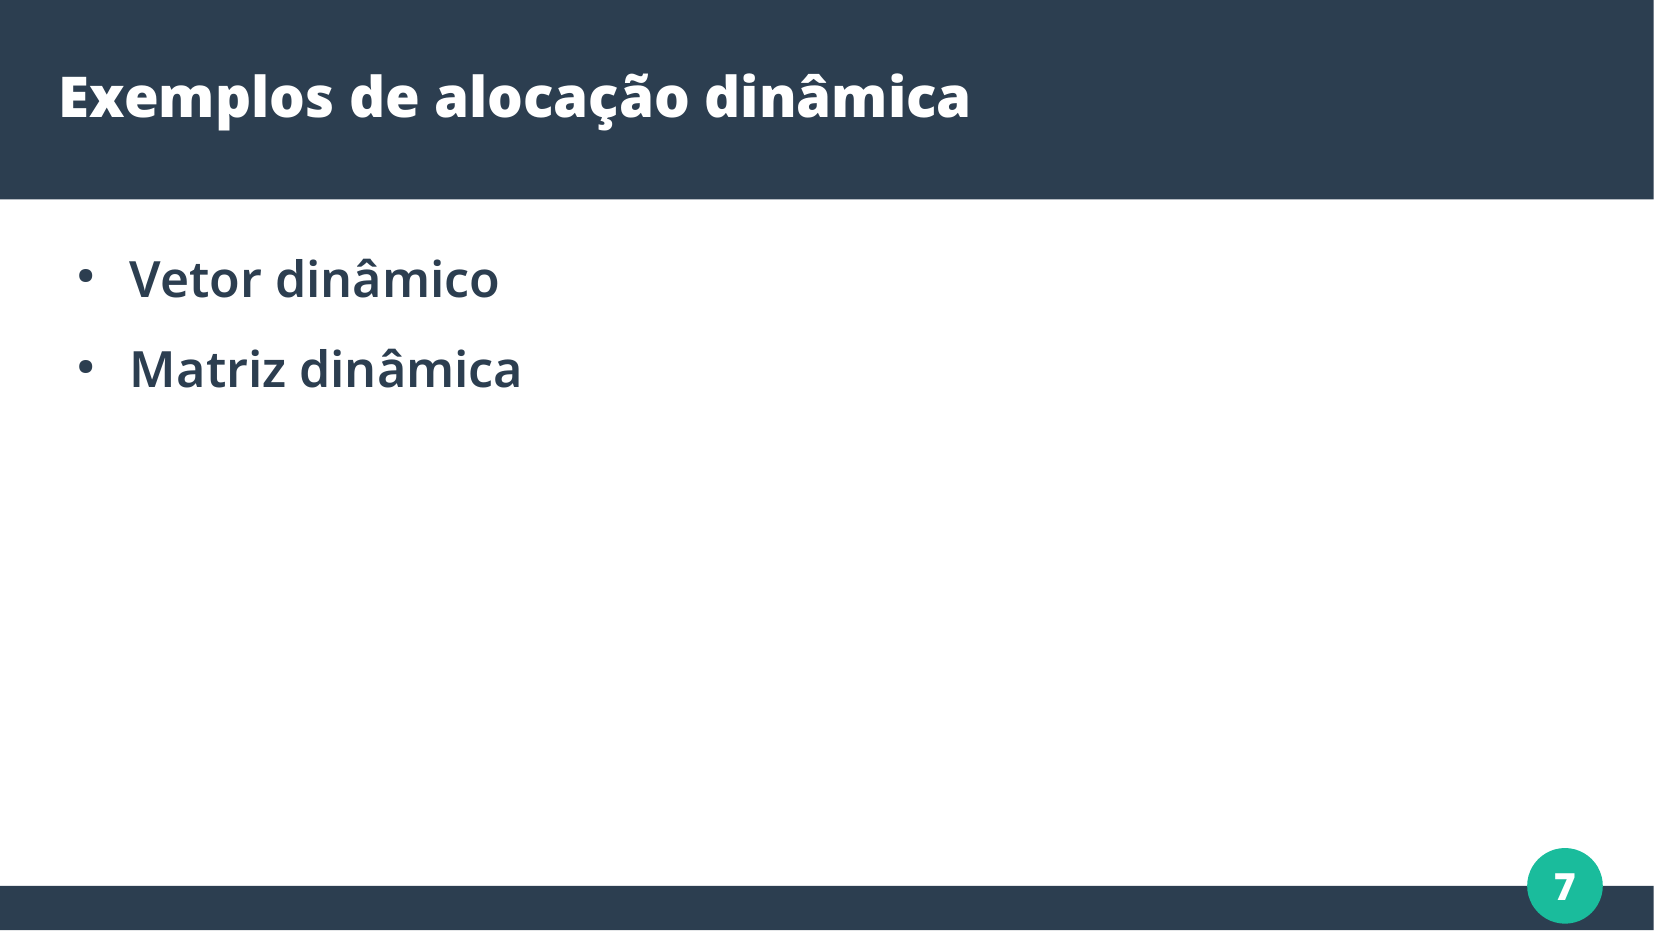

# Exemplos de alocação dinâmica
Vetor dinâmico
Matriz dinâmica